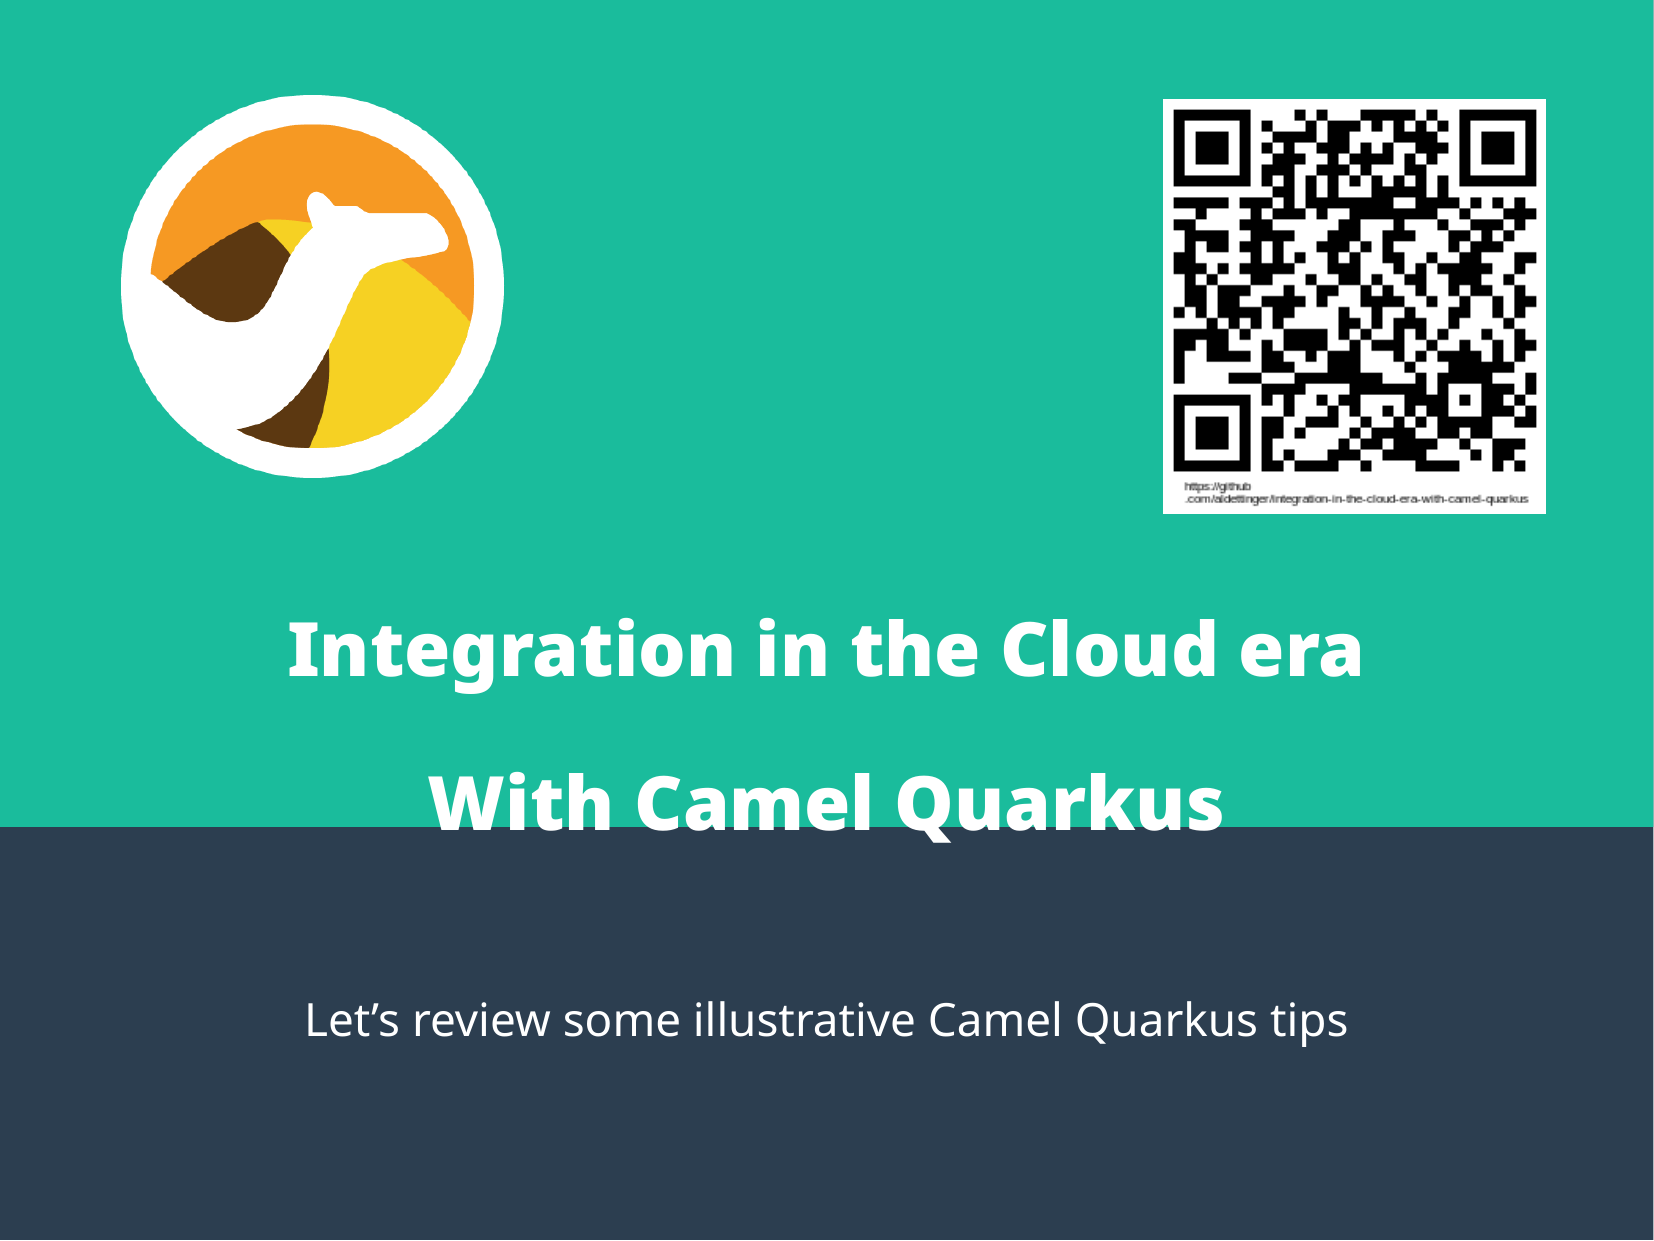

# Integration in the Cloud era With Camel Quarkus
Let’s review some illustrative Camel Quarkus tips